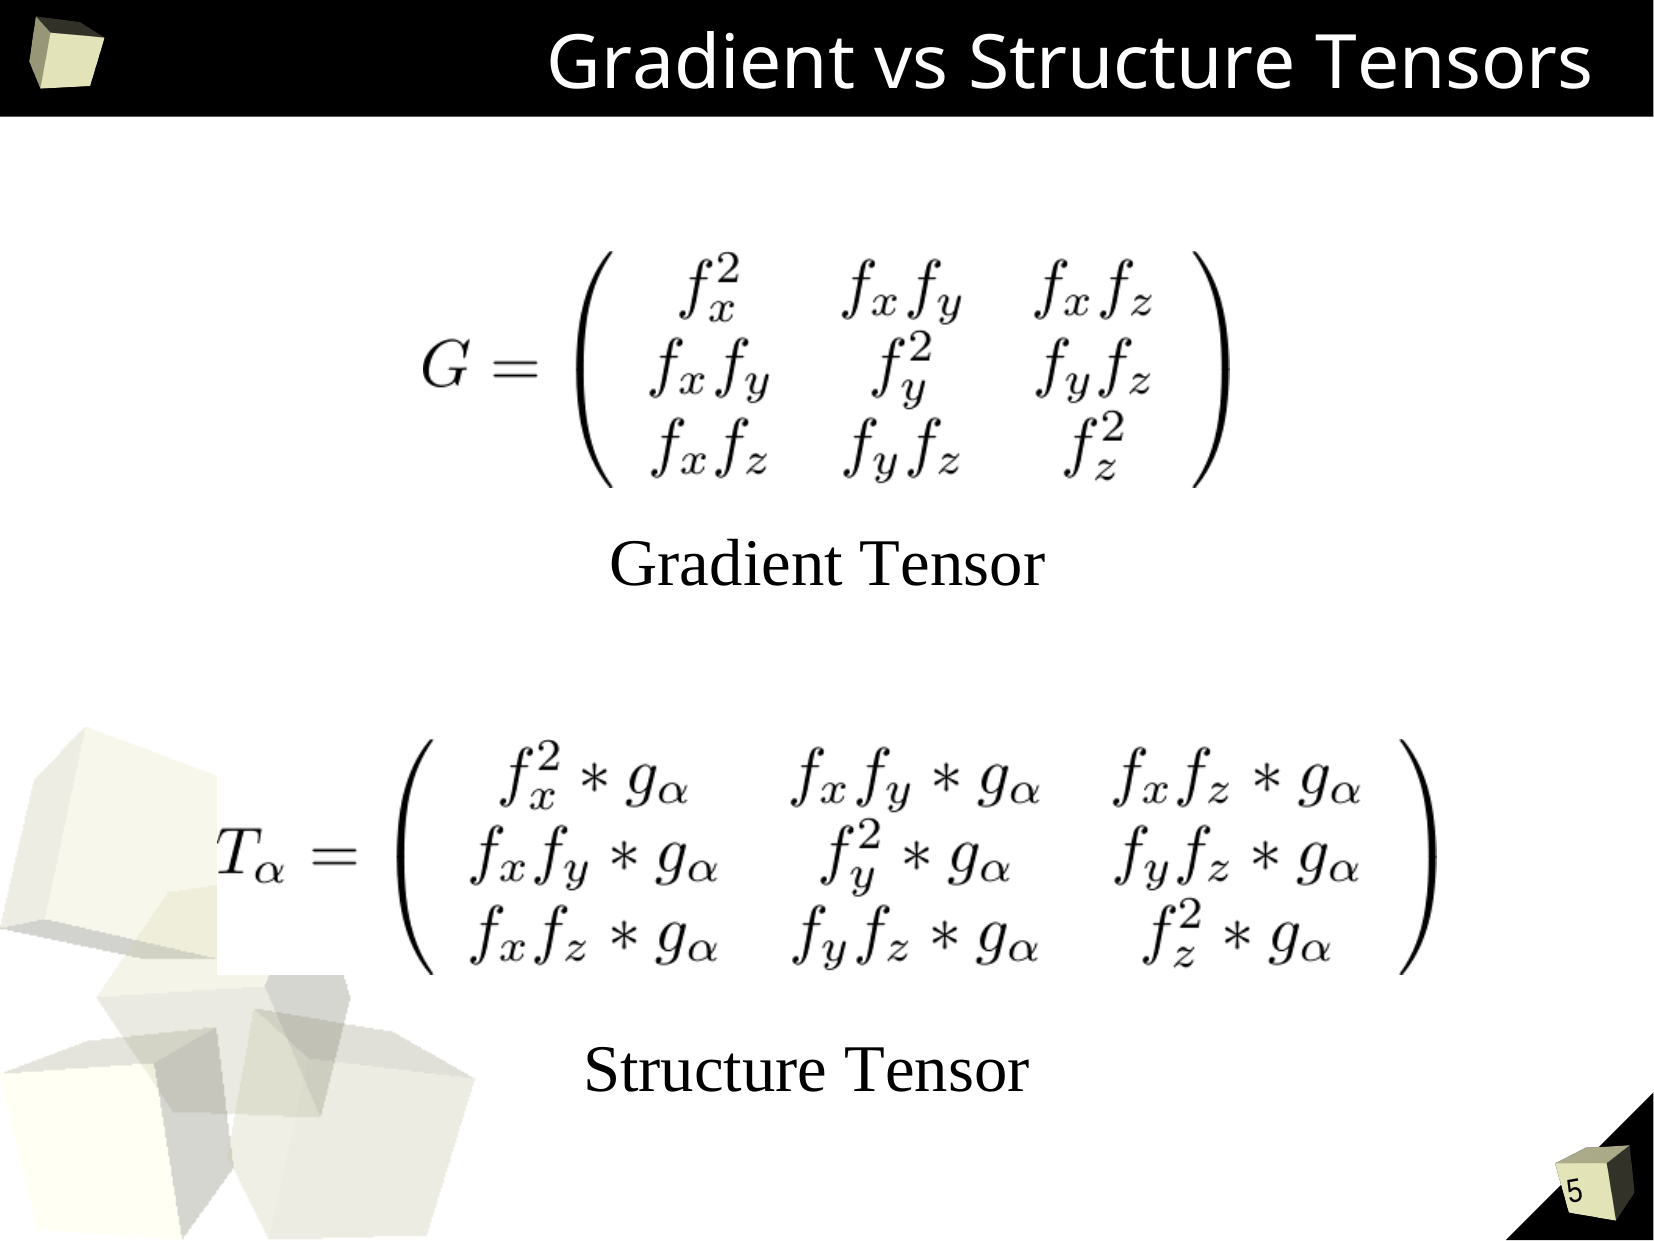

# Gradient vs Structure Tensors
Gradient Tensor
Structure Tensor